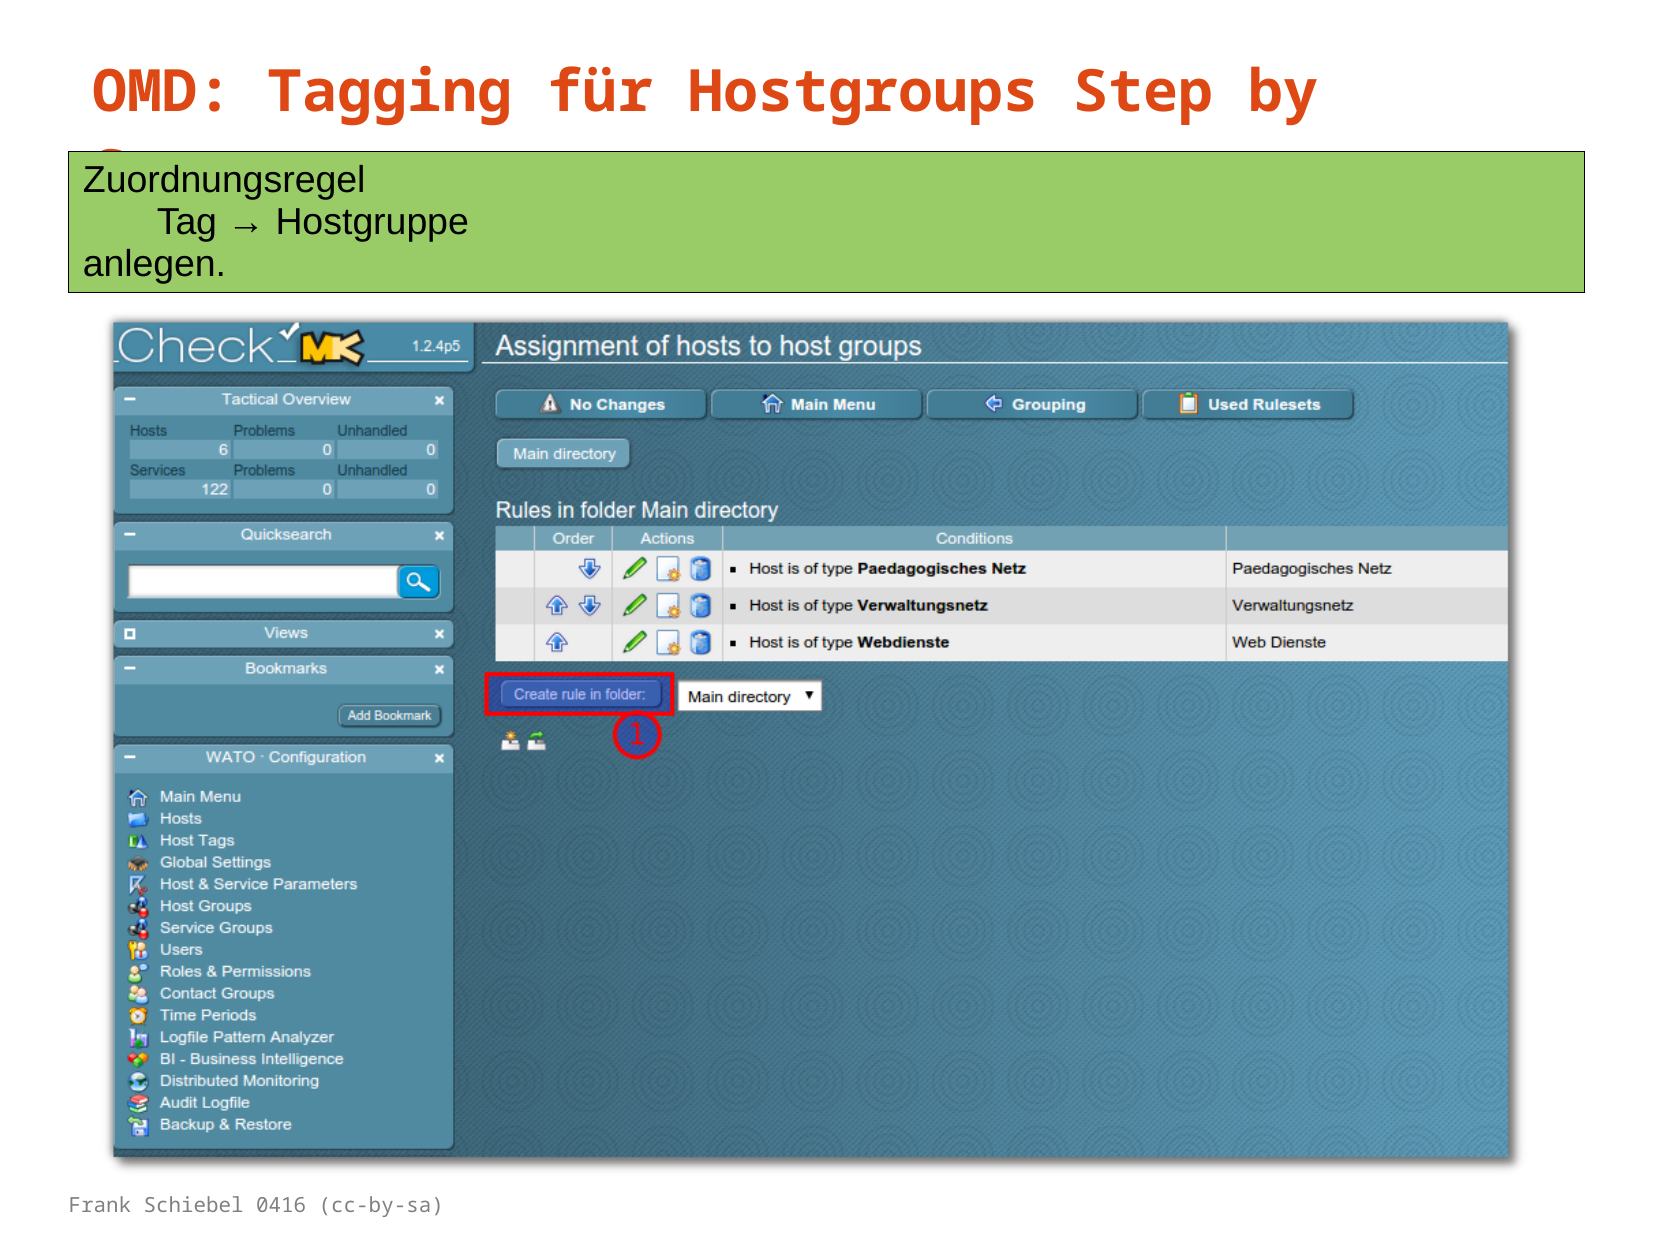

OMD: Tagging für Hostgroups Step by Step
Zuordnungsregel
	Tag → Hostgruppe
anlegen.